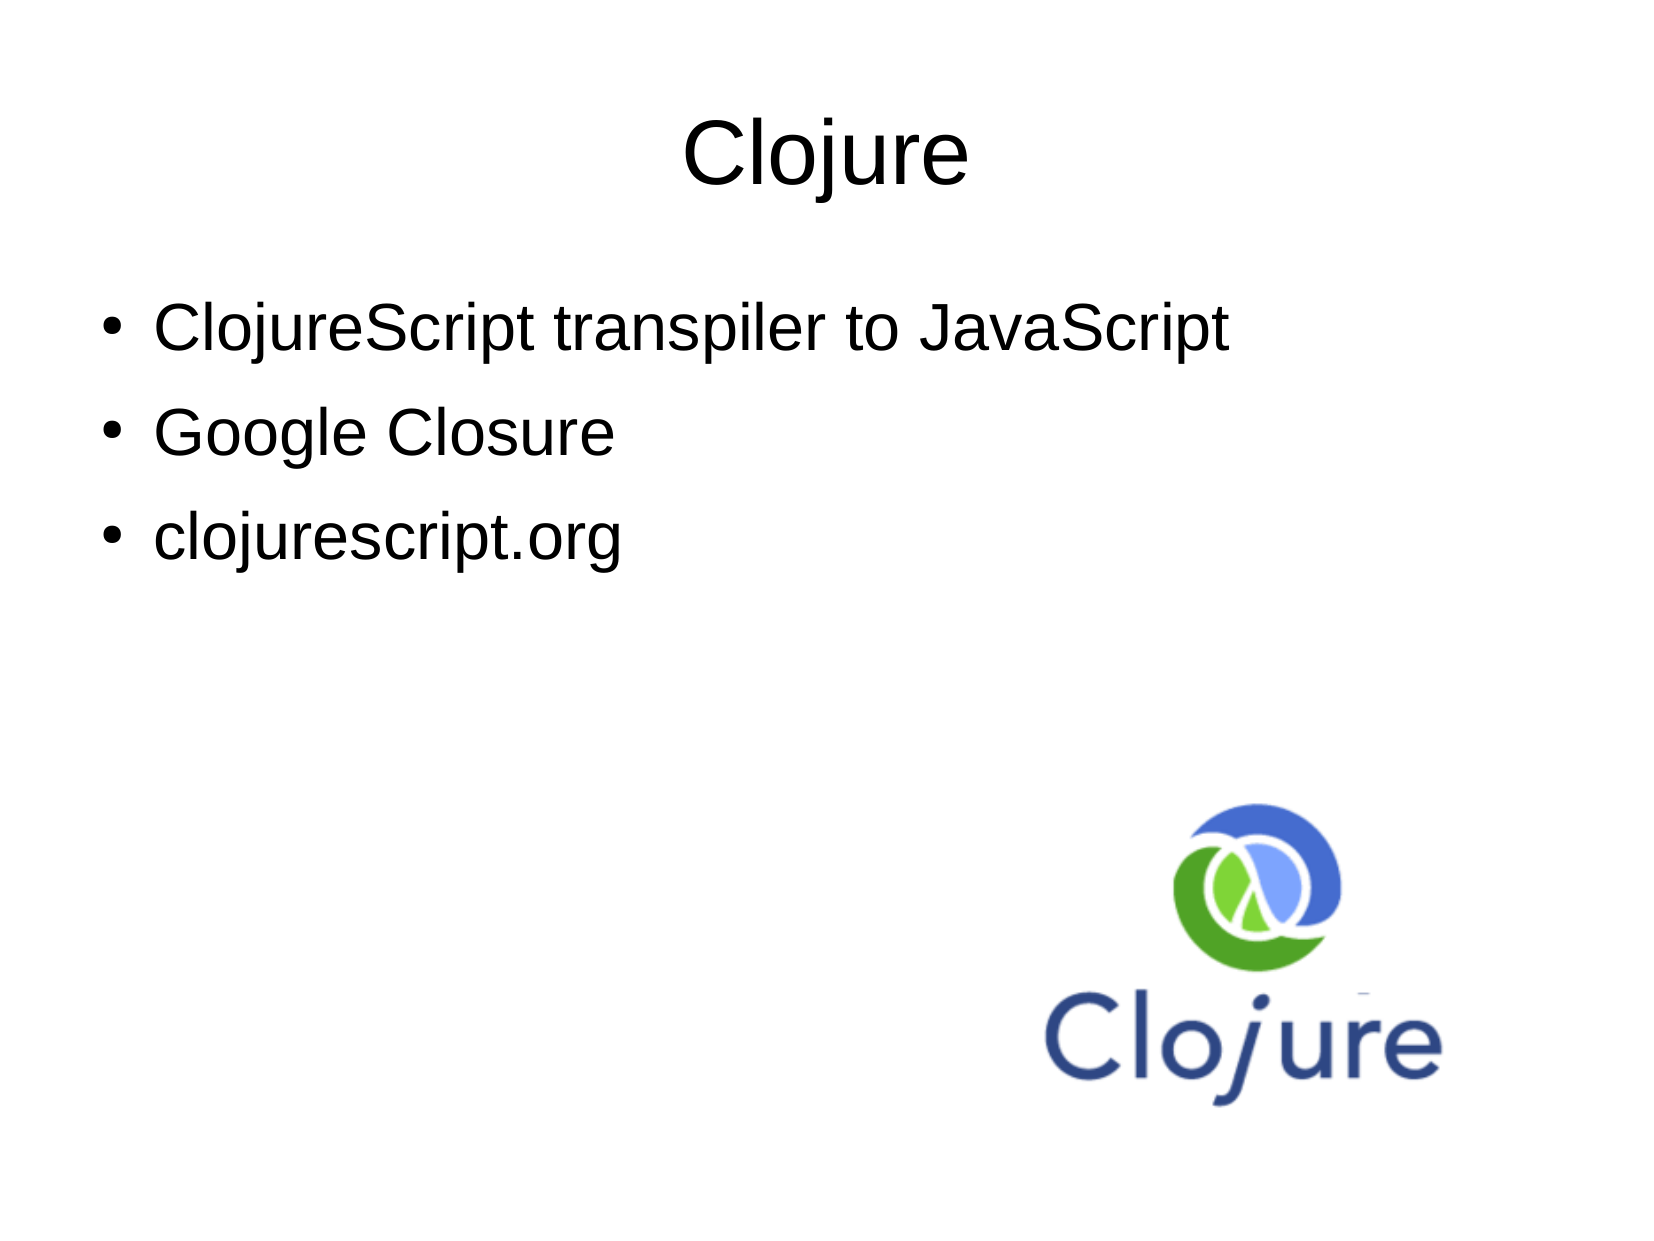

# Clojure
ClojureScript transpiler to JavaScript
Google Closure
clojurescript.org